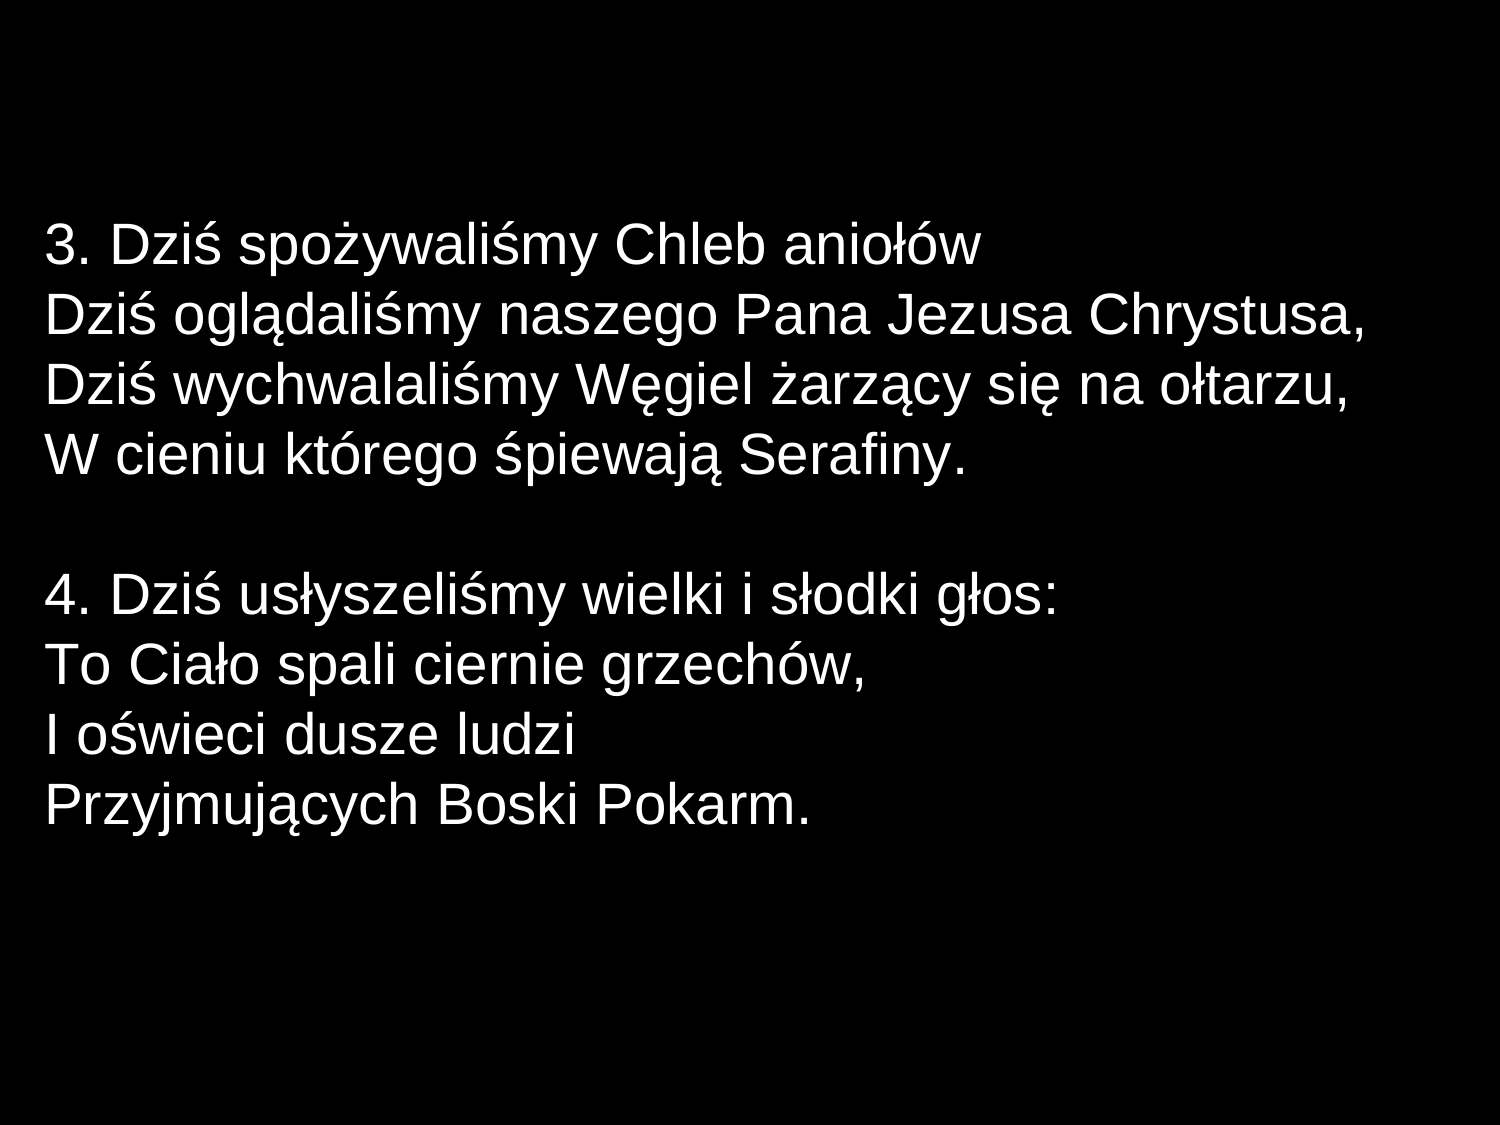

3. Dziś spożywaliśmy Chleb aniołów
Dziś oglądaliśmy naszego Pana Jezusa Chrystusa,
Dziś wychwalaliśmy Węgiel żarzący się na ołtarzu,
W cieniu którego śpiewają Serafiny.
4. Dziś usłyszeliśmy wielki i słodki głos:
To Ciało spali ciernie grzechów,
I oświeci dusze ludzi
Przyjmujących Boski Pokarm.